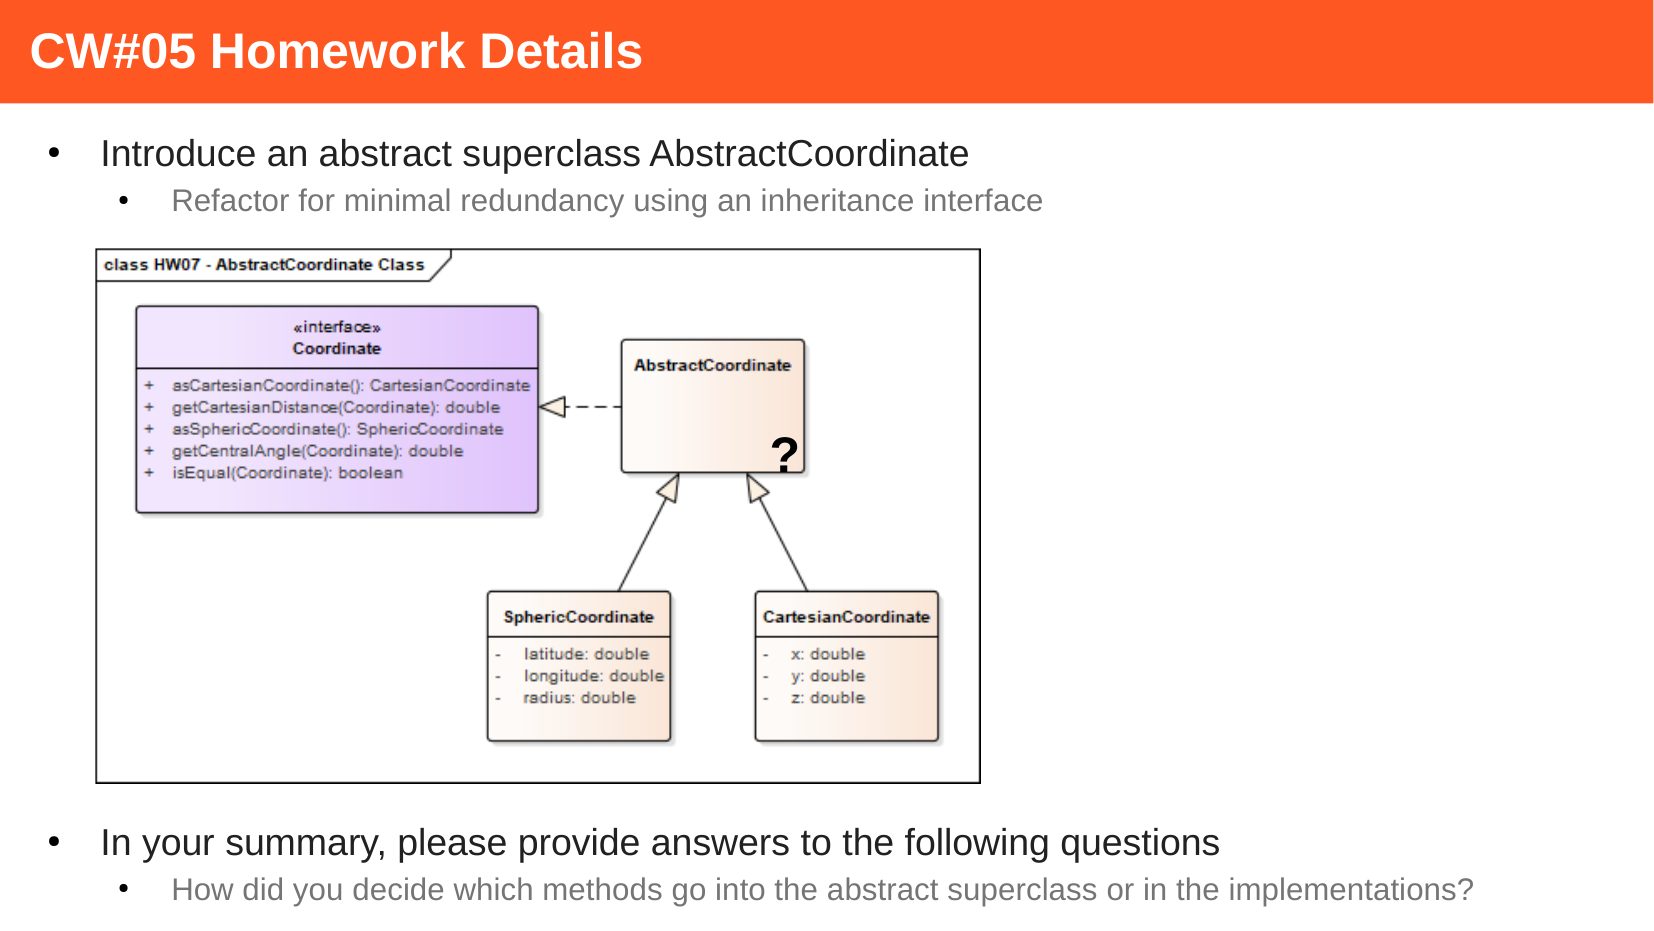

CW#05 Homework Details
# Introduce an abstract superclass AbstractCoordinate
Refactor for minimal redundancy using an inheritance interface
In your summary, please provide answers to the following questions
How did you decide which methods go into the abstract superclass or in the implementations?
?
Advanced Design and Programming
17
© 2020 Dirk Riehle - Some Rights Reserved